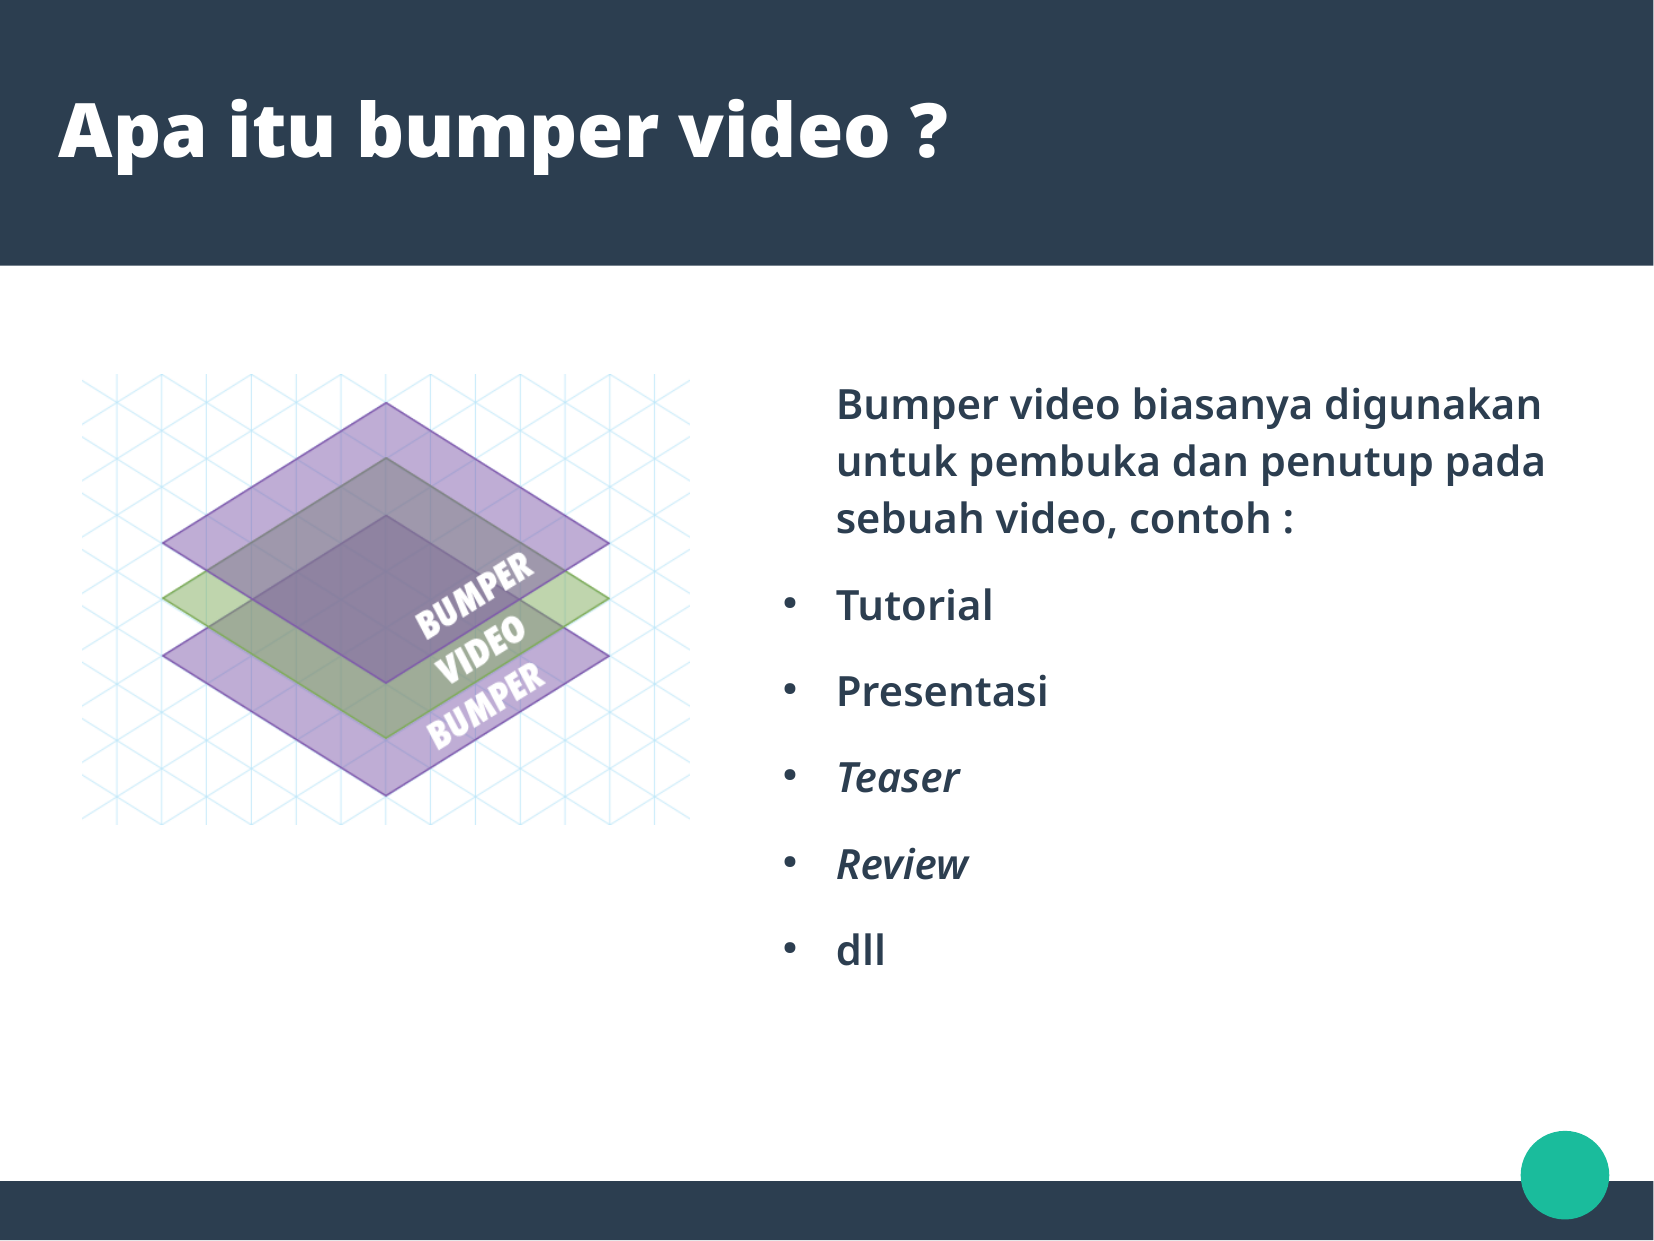

# Apa itu bumper video ?
Bumper video biasanya digunakan untuk pembuka dan penutup pada sebuah video, contoh :
Tutorial
Presentasi
Teaser
Review
dll